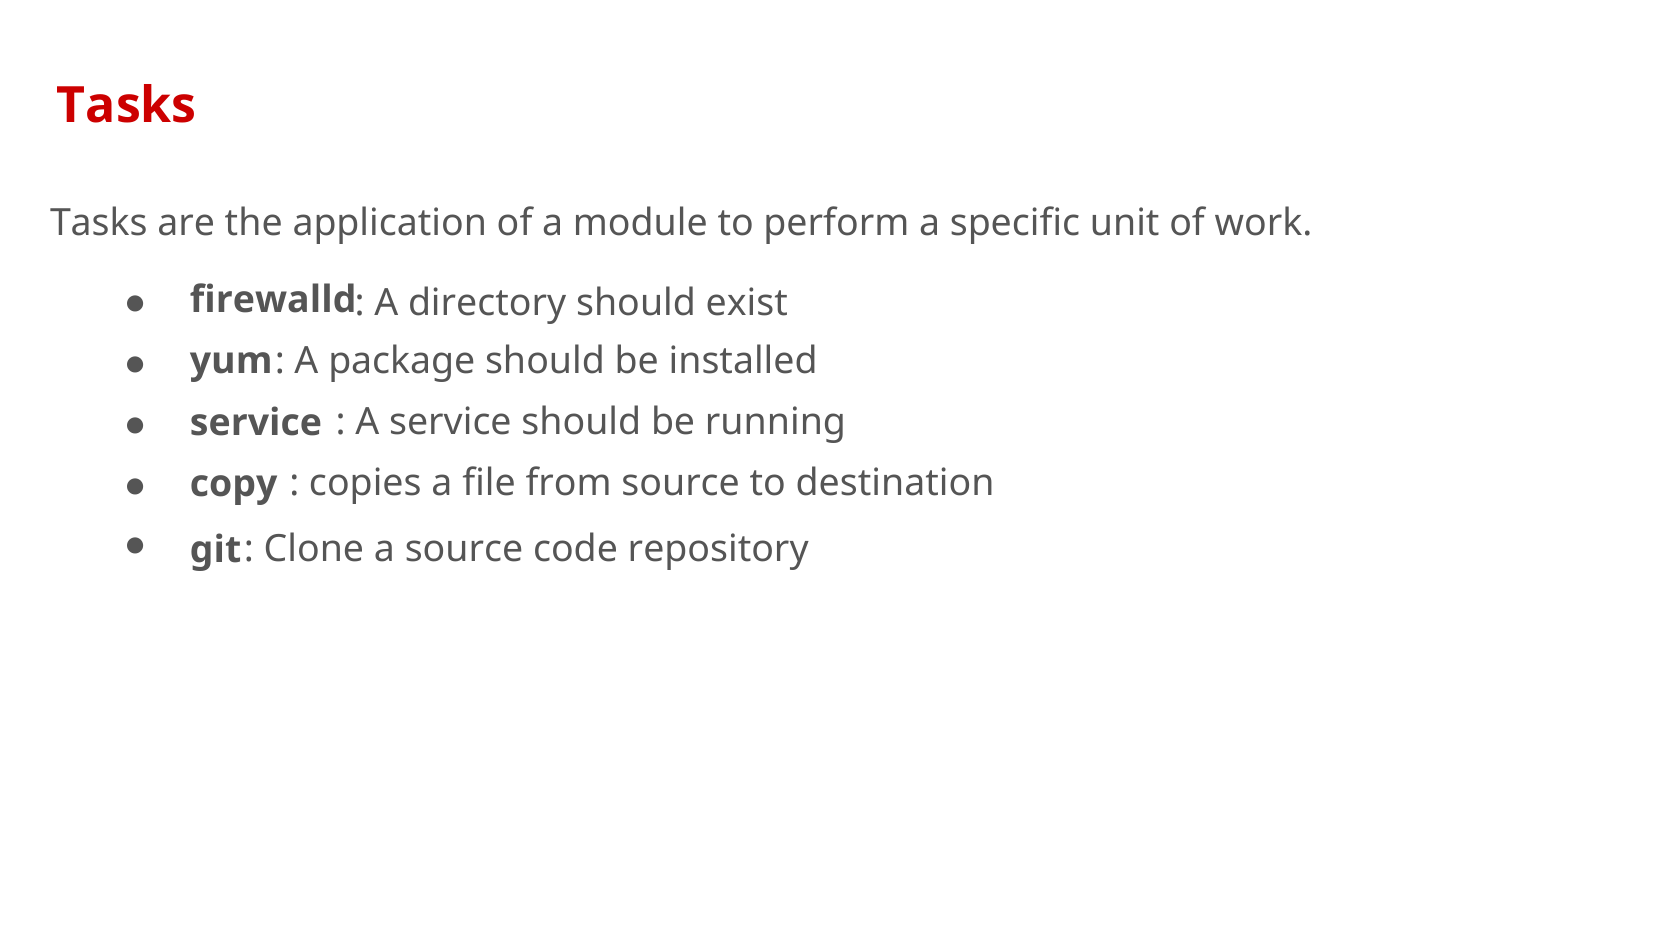

Tasks
Tasks are the application of a module to perform a speciﬁc unit of work.
ﬁrewalld
: A directory should exist
●
: A package should be installed
yum
●
: A service should be running
service
●
: copies a file from source to destination
copy
●
: Clone a source code repository
git
●